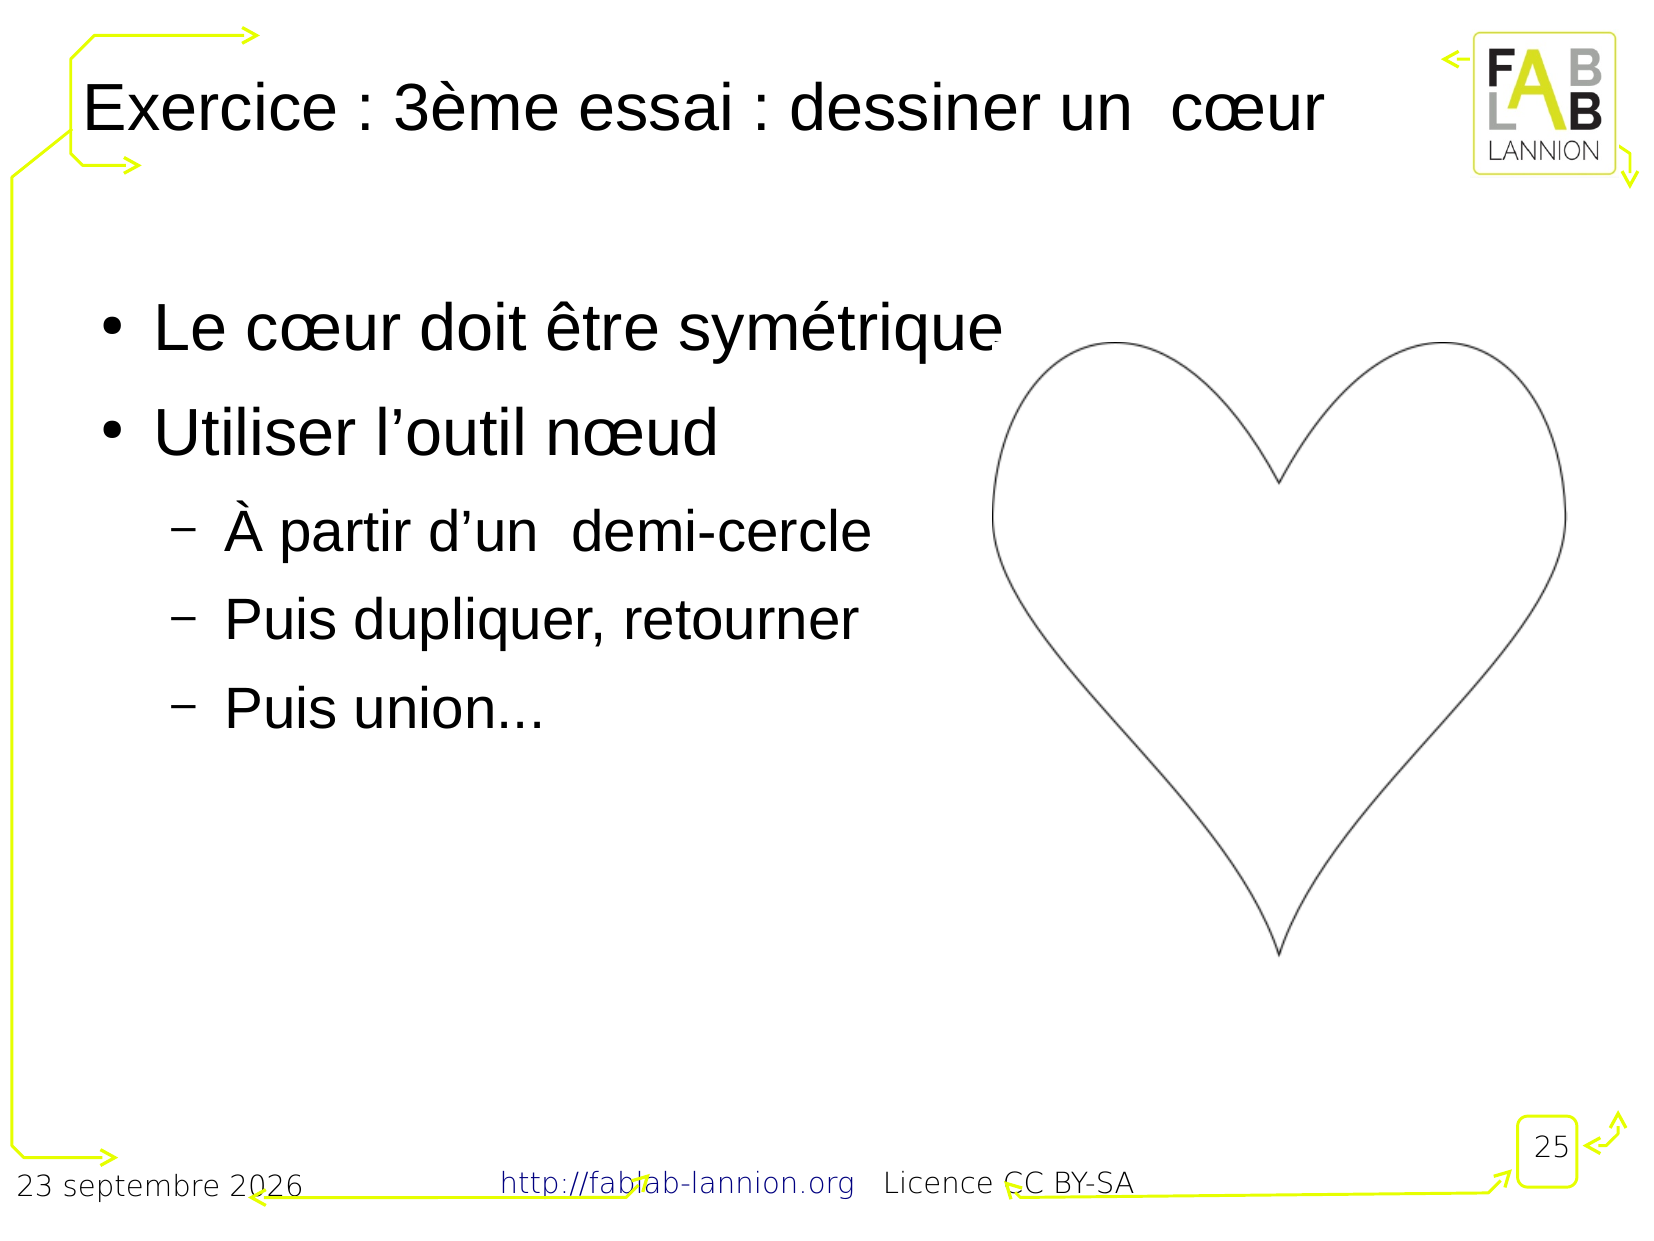

# Exercice : 3ème essai : dessiner un cœur
Le cœur doit être symétrique
Utiliser l’outil nœud
À partir d’un demi-cercle
Puis dupliquer, retourner
Puis union...
25